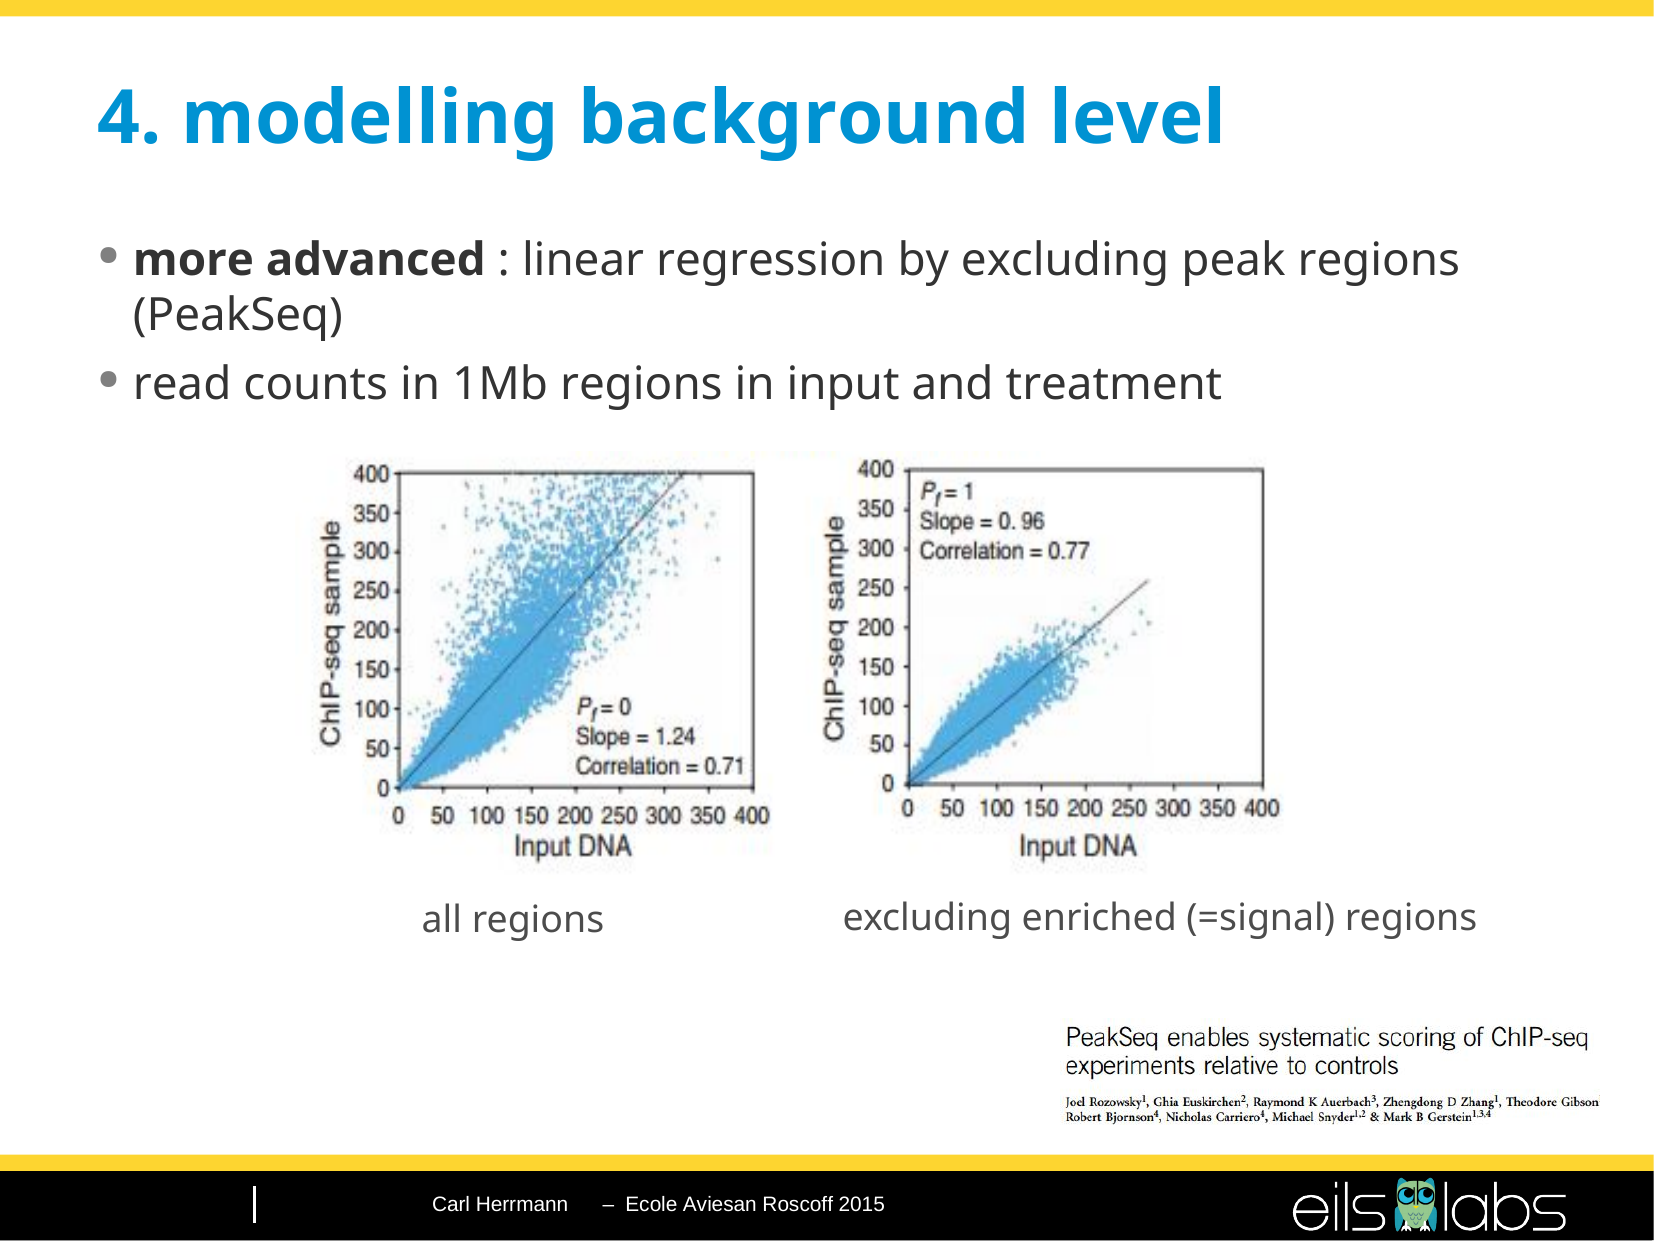

# 4. modelling background level
more advanced : linear regression by excluding peak regions (PeakSeq)
read counts in 1Mb regions in input and treatment
excluding enriched (=signal) regions
all regions